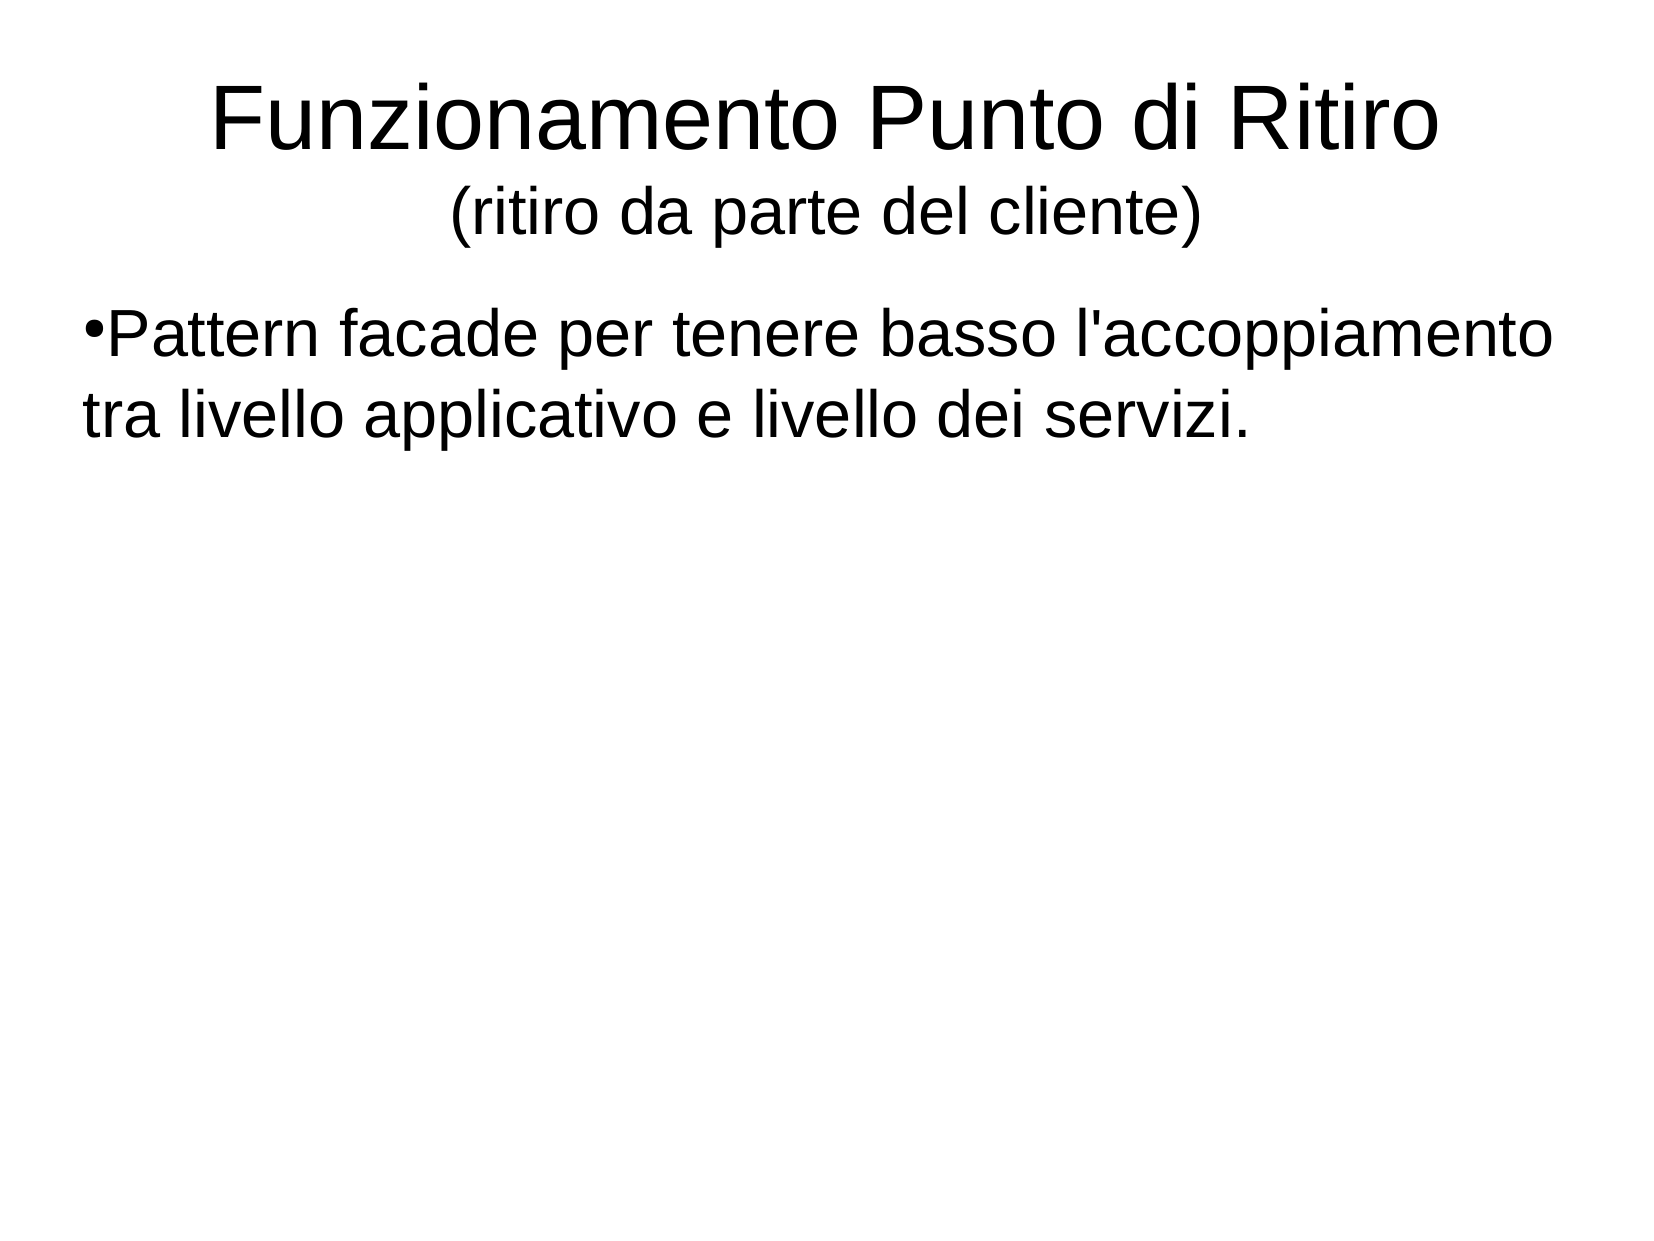

# Funzionamento Punto di Ritiro (ritiro da parte del cliente)
Pattern facade per tenere basso l'accoppiamento tra livello applicativo e livello dei servizi.